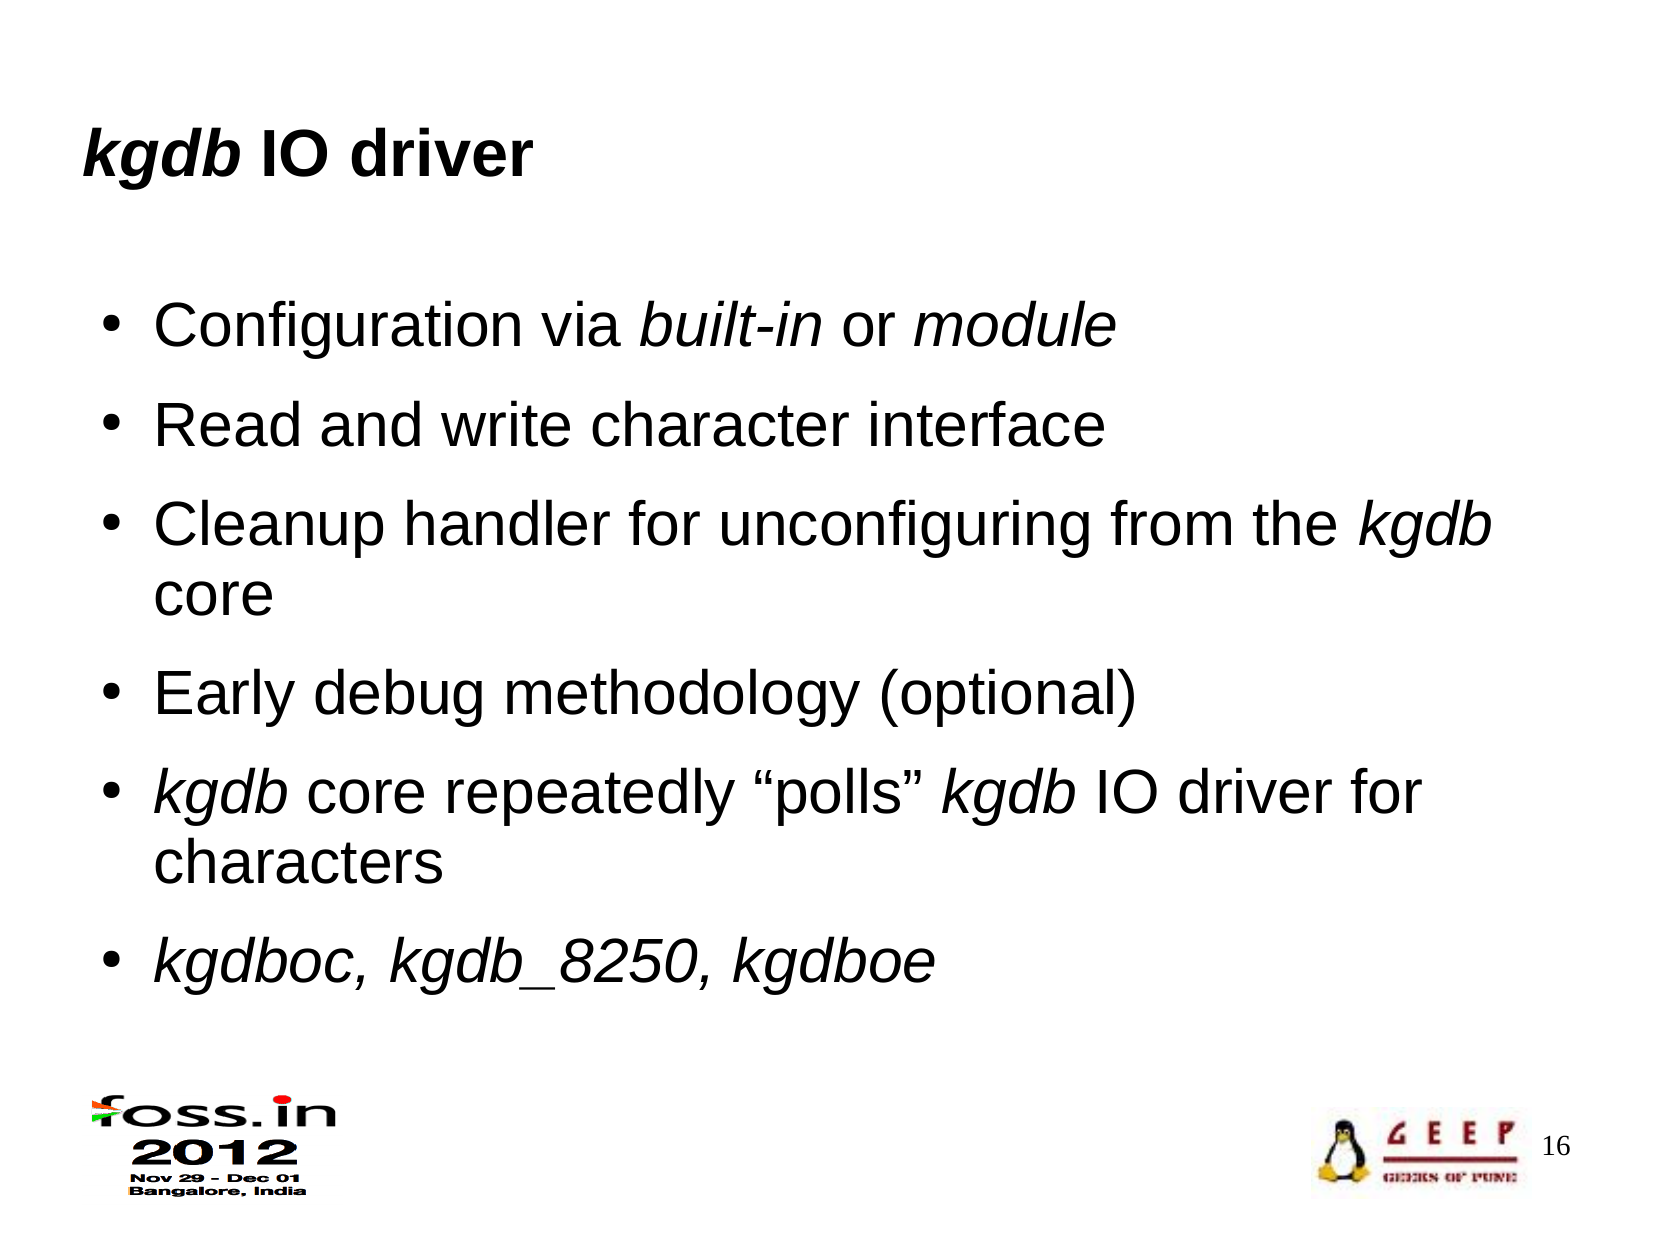

# kgdb IO driver
Configuration via built-in or module
Read and write character interface
Cleanup handler for unconfiguring from the kgdb core
Early debug methodology (optional)
kgdb core repeatedly “polls” kgdb IO driver for characters
kgdboc, kgdb_8250, kgdboe
16